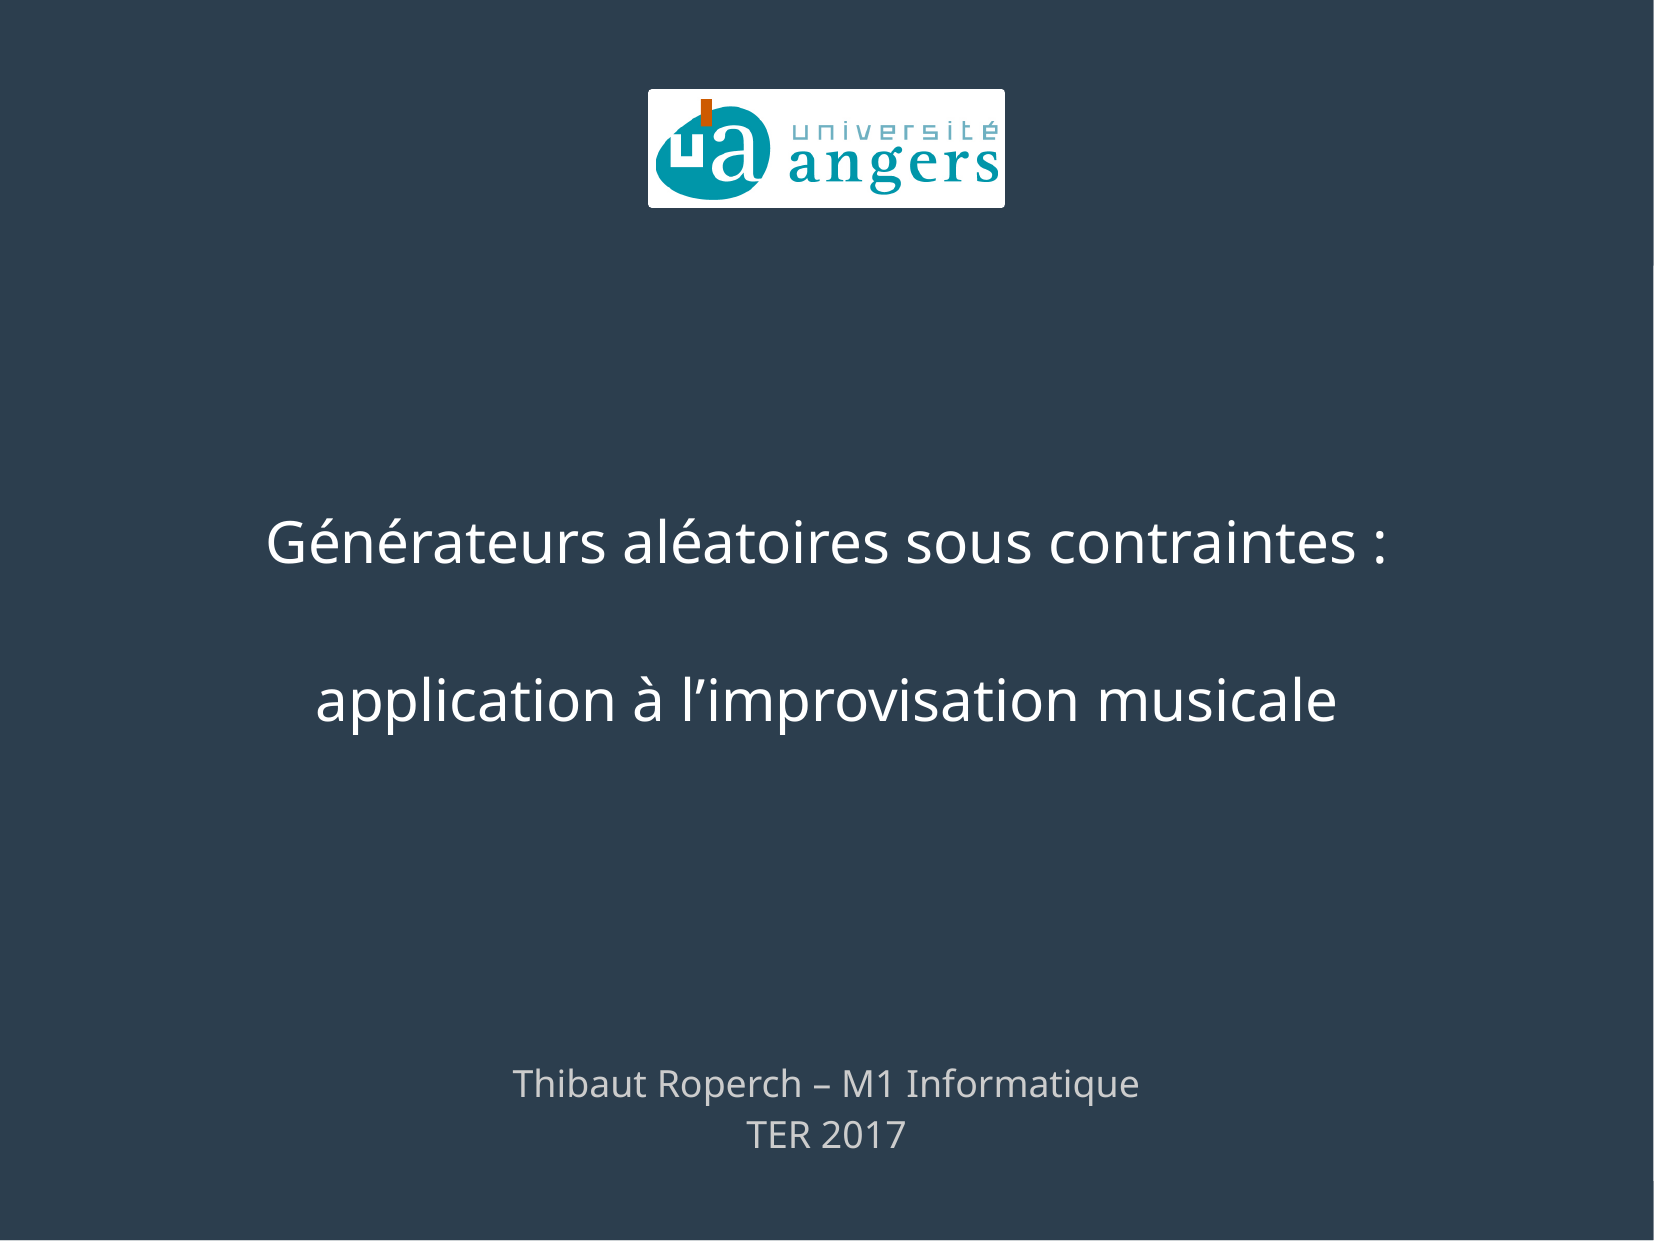

Générateurs aléatoires sous contraintes :
application à l’improvisation musicale
#
Thibaut Roperch – M1 Informatique
TER 2017